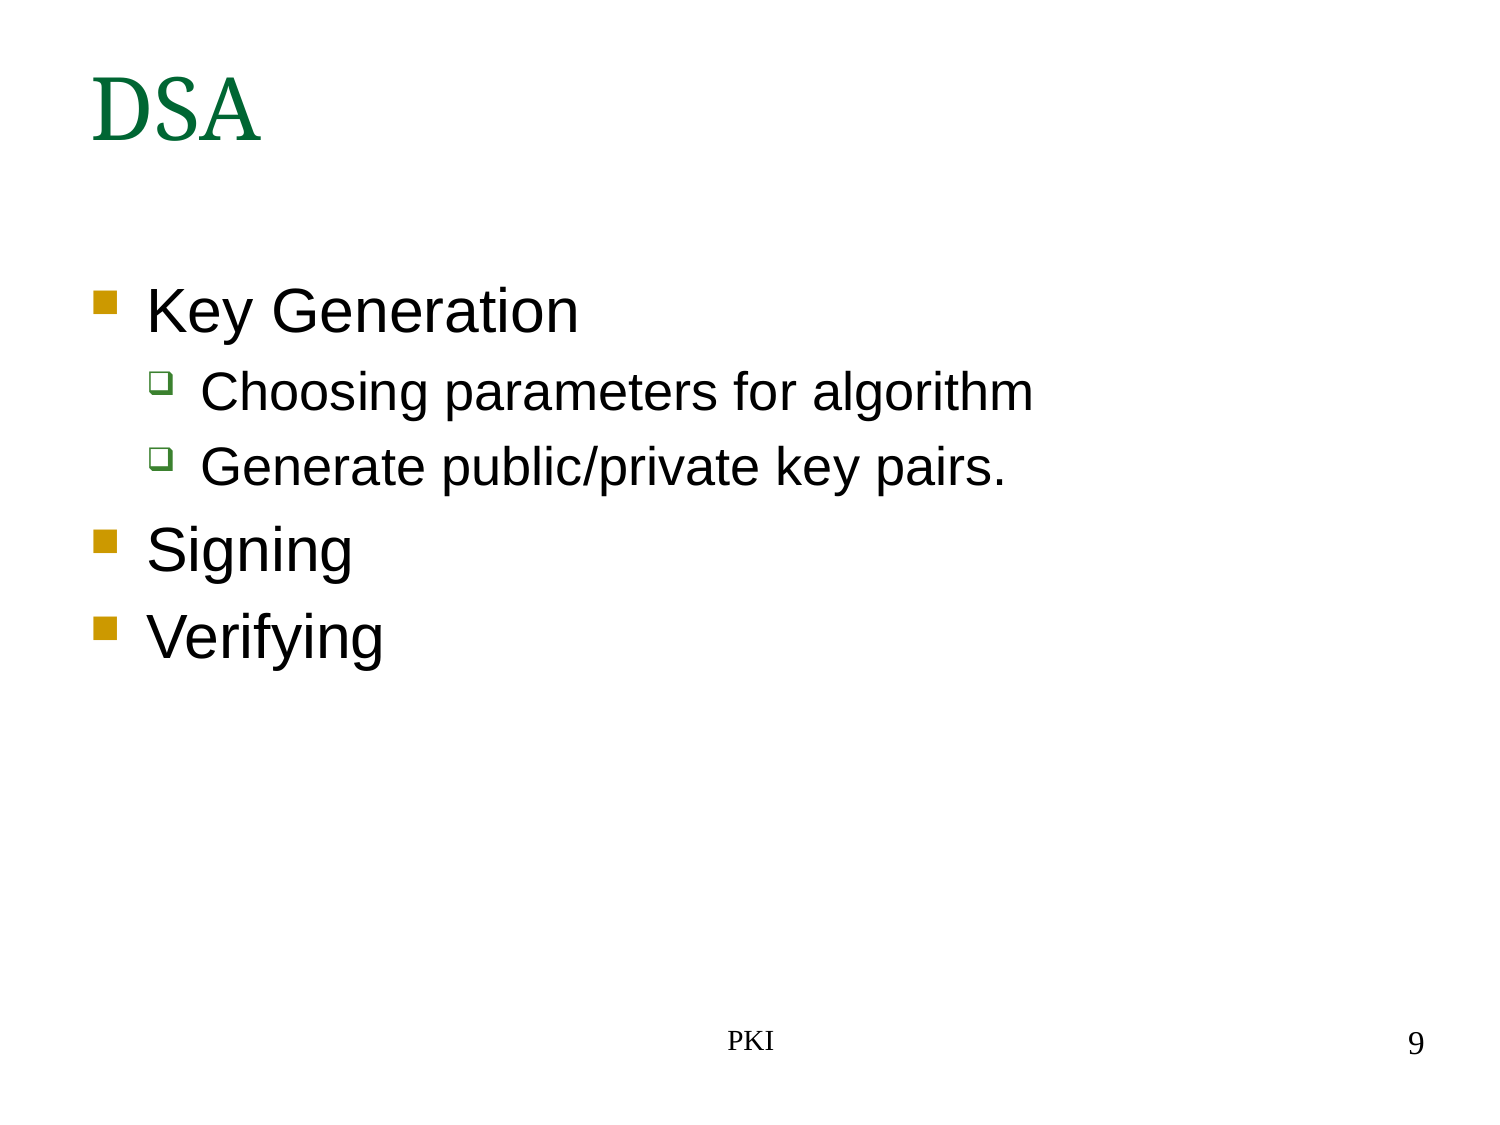

# DSA
Key Generation
Choosing parameters for algorithm
Generate public/private key pairs.
Signing
Verifying
PKI
9